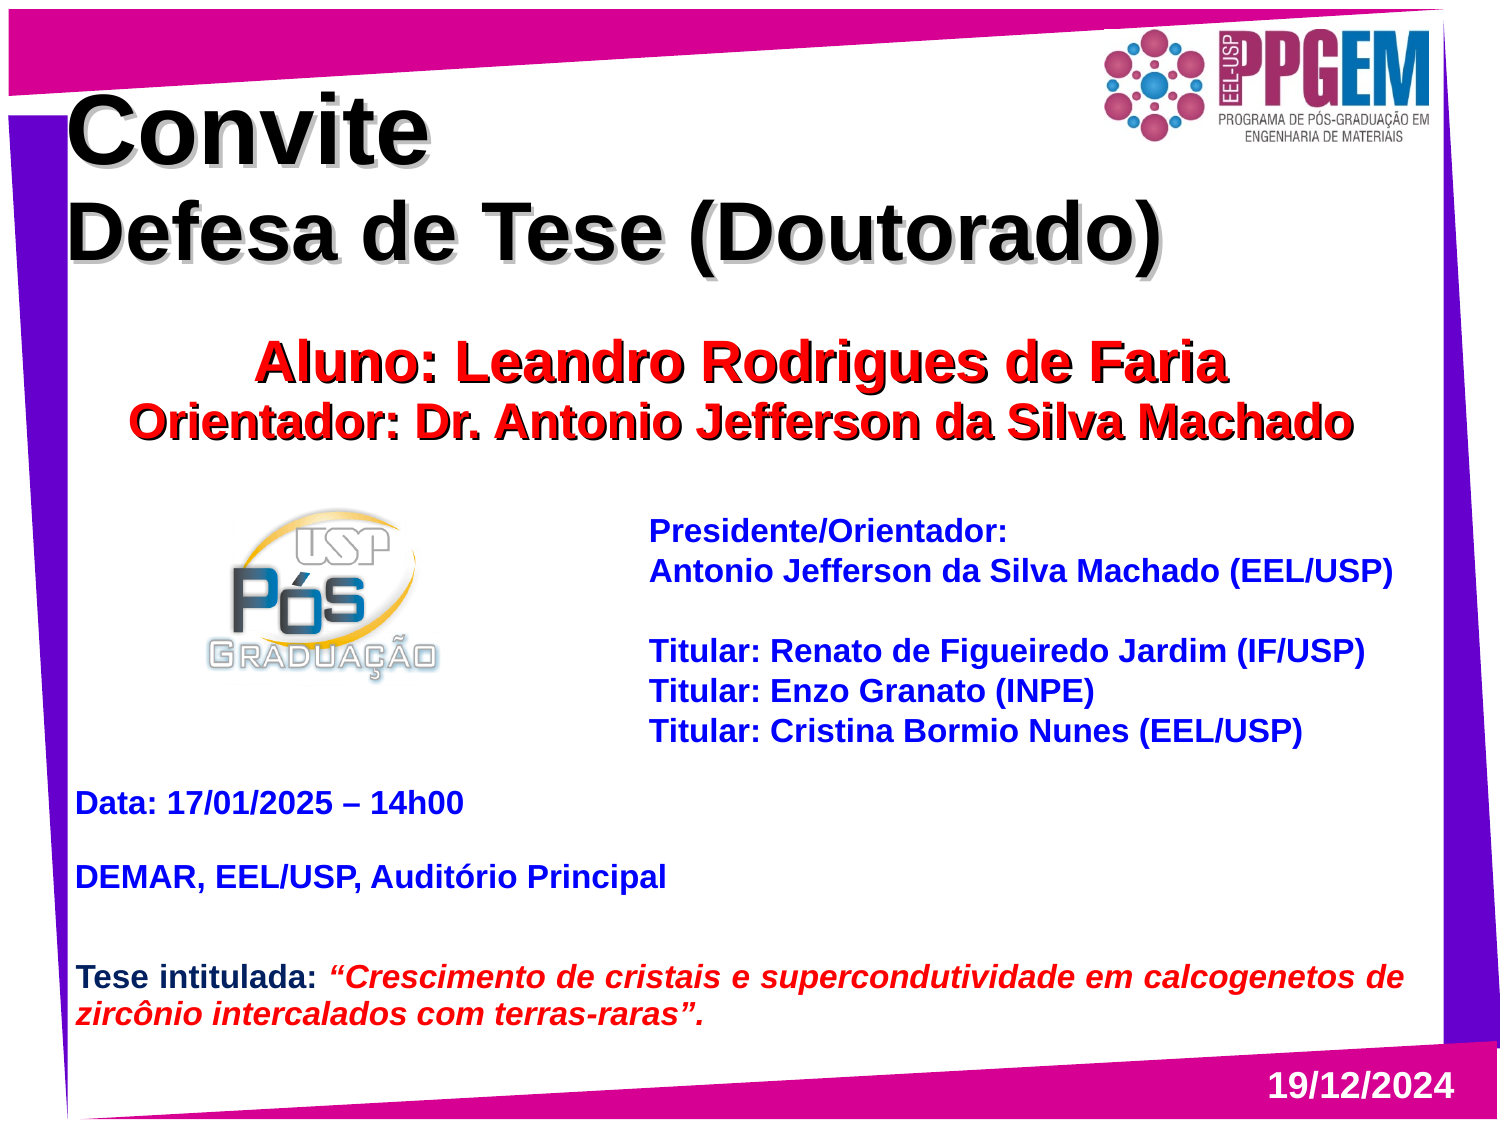

Convite
Defesa de Tese (Doutorado)
Aluno: Leandro Rodrigues de Faria
Orientador: Dr. Antonio Jefferson da Silva Machado
Presidente/Orientador:
Antonio Jefferson da Silva Machado (EEL/USP)
Titular: Renato de Figueiredo Jardim (IF/USP)
Titular: Enzo Granato (INPE)
Titular: Cristina Bormio Nunes (EEL/USP)
Data: 17/01/2025 – 14h00
DEMAR, EEL/USP, Auditório Principal
Tese intitulada: “Crescimento de cristais e supercondutividade em calcogenetos de zircônio intercalados com terras-raras”.
19/12/2024